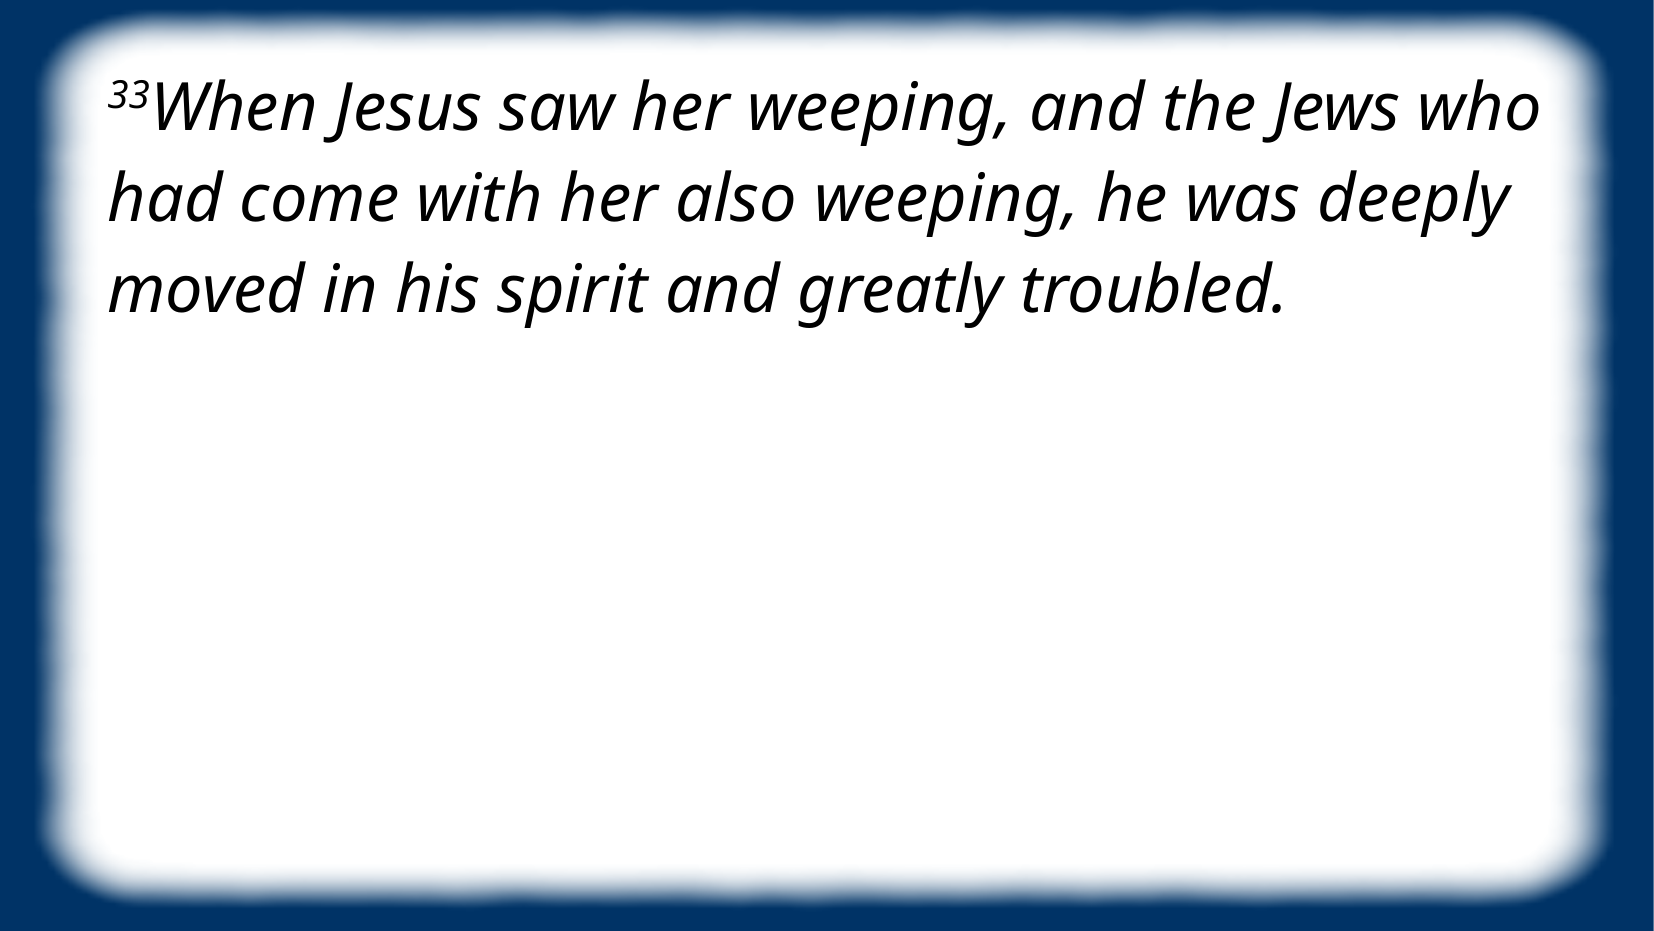

33When Jesus saw her weeping, and the Jews who had come with her also weeping, he was deeply moved in his spirit and greatly troubled.